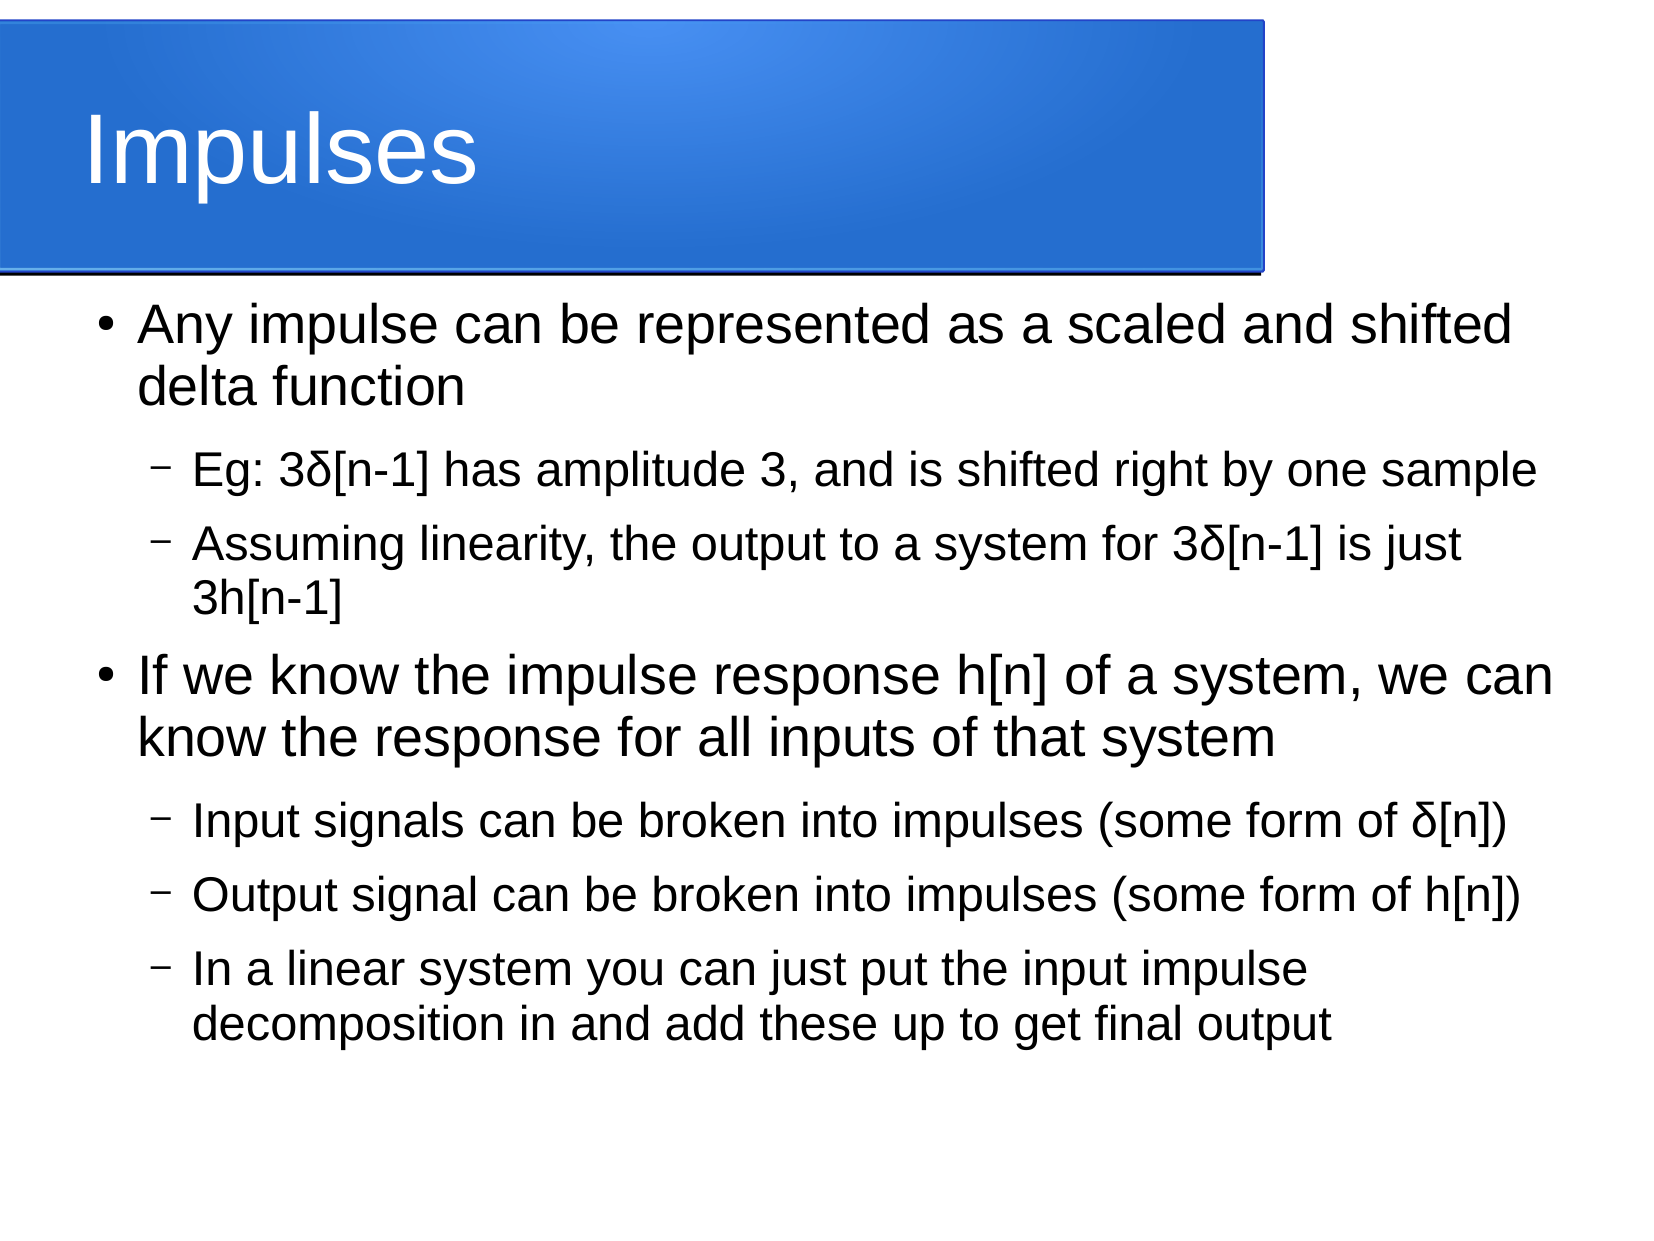

# Impulses
Any impulse can be represented as a scaled and shifted delta function
Eg: 3δ[n-1] has amplitude 3, and is shifted right by one sample
Assuming linearity, the output to a system for 3δ[n-1] is just 3h[n-1]
If we know the impulse response h[n] of a system, we can know the response for all inputs of that system
Input signals can be broken into impulses (some form of δ[n])
Output signal can be broken into impulses (some form of h[n])
In a linear system you can just put the input impulse decomposition in and add these up to get final output